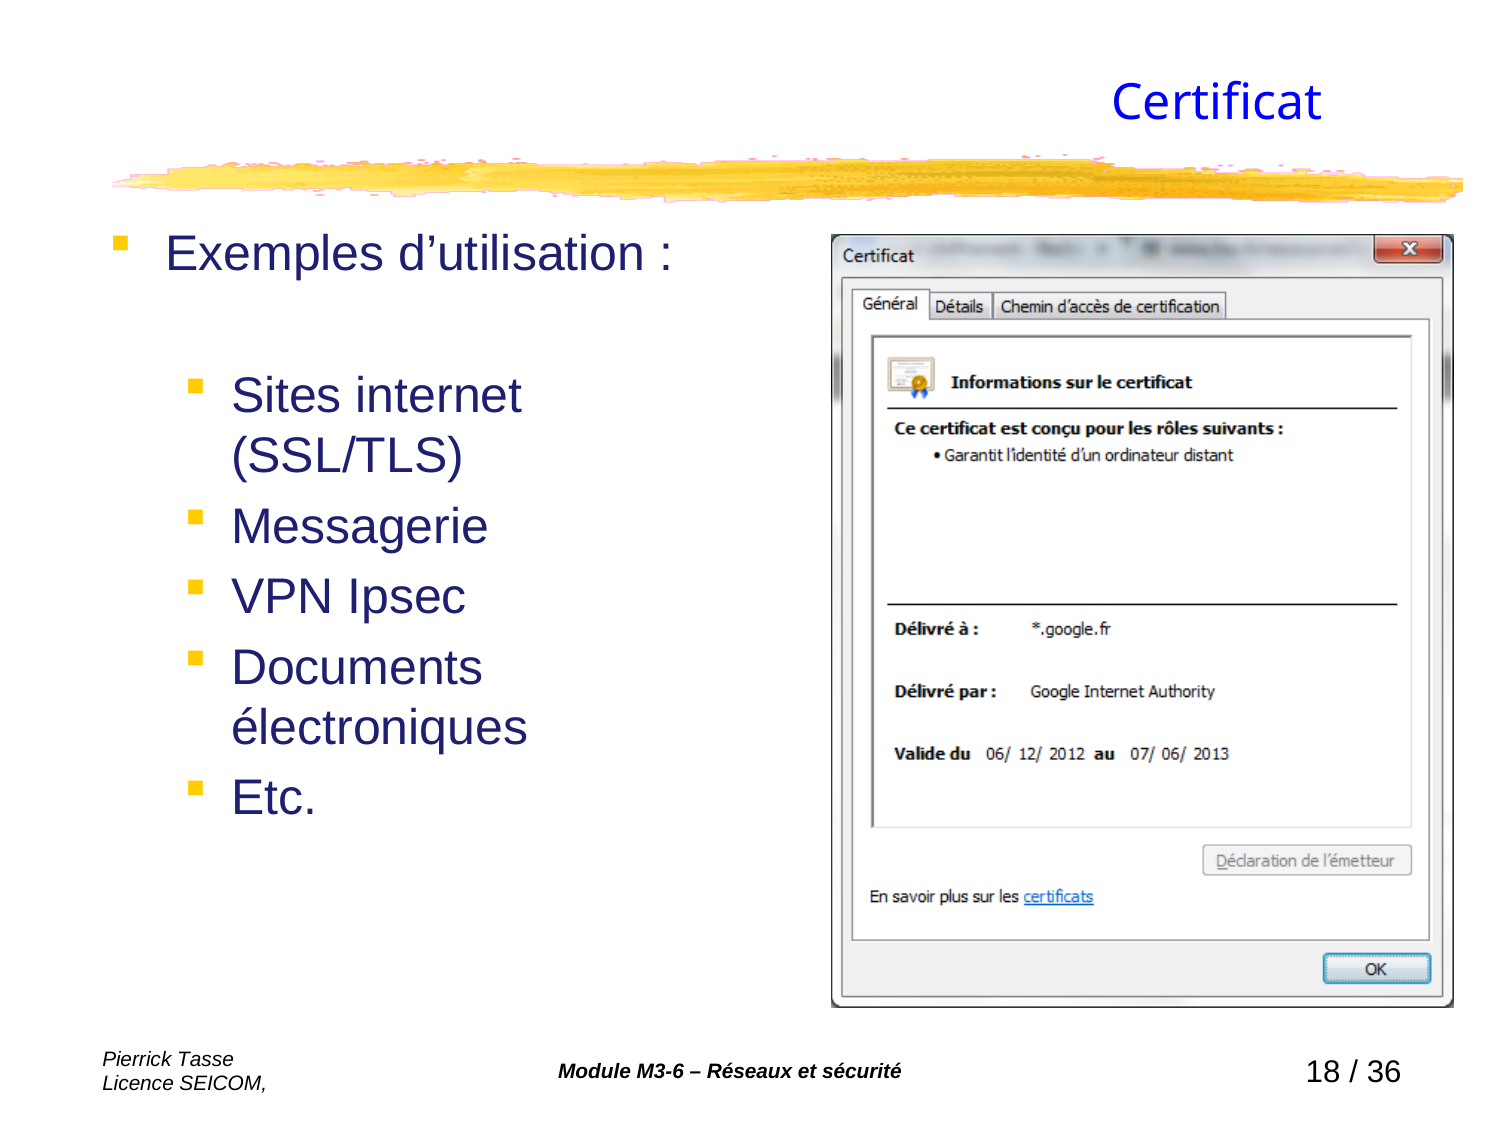

# Certificat
Exemples d’utilisation :
Sites internet (SSL/TLS)
Messagerie
VPN Ipsec
Documents électroniques
Etc.
18